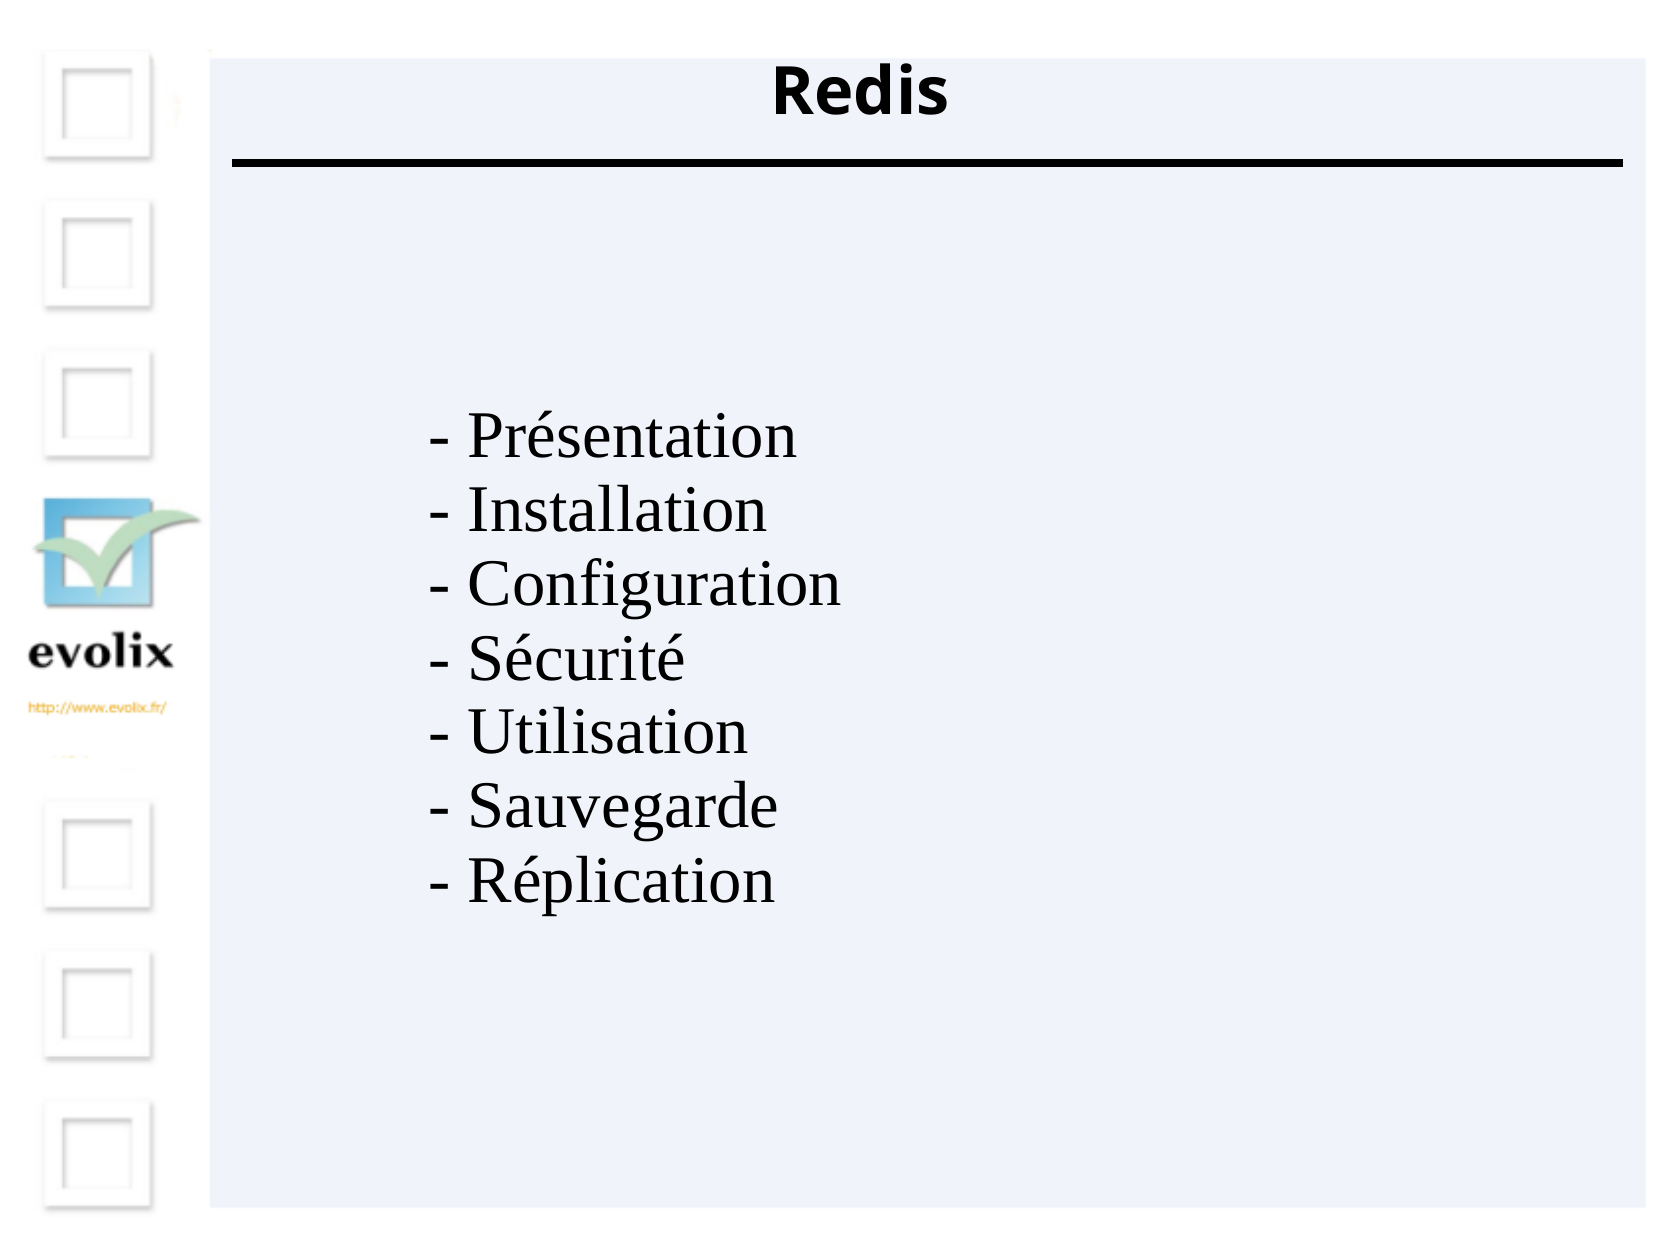

# Redis
- Présentation
- Installation
- Configuration
- Sécurité
- Utilisation
- Sauvegarde
- Réplication